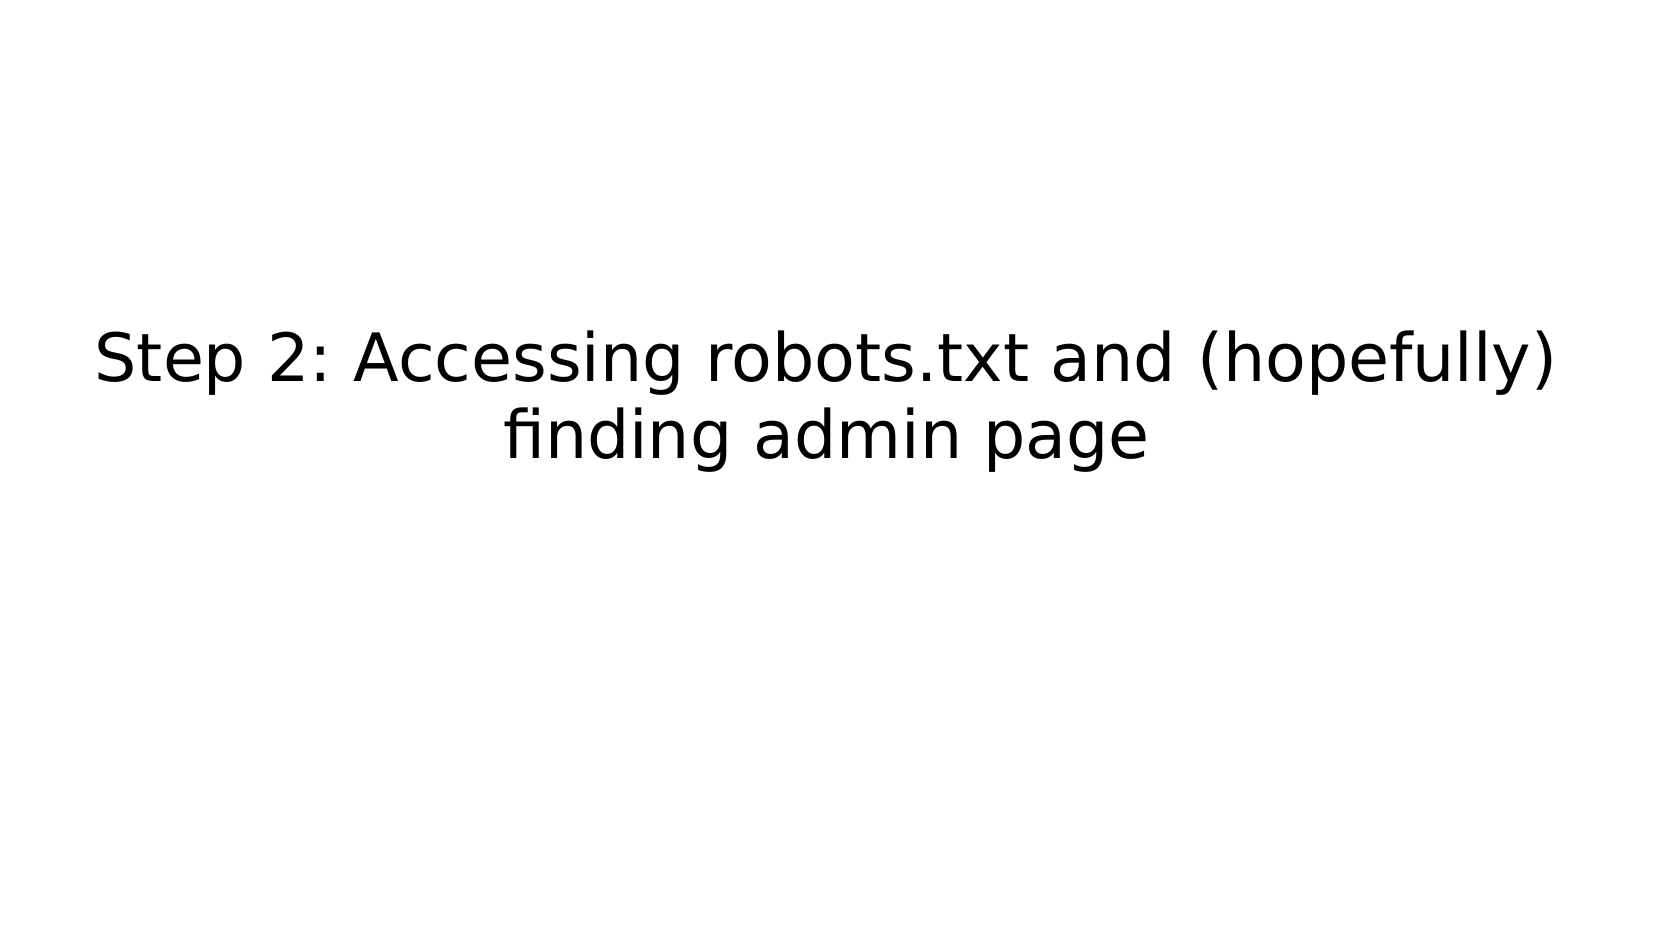

# Step 2: Accessing robots.txt and (hopefully) finding admin page